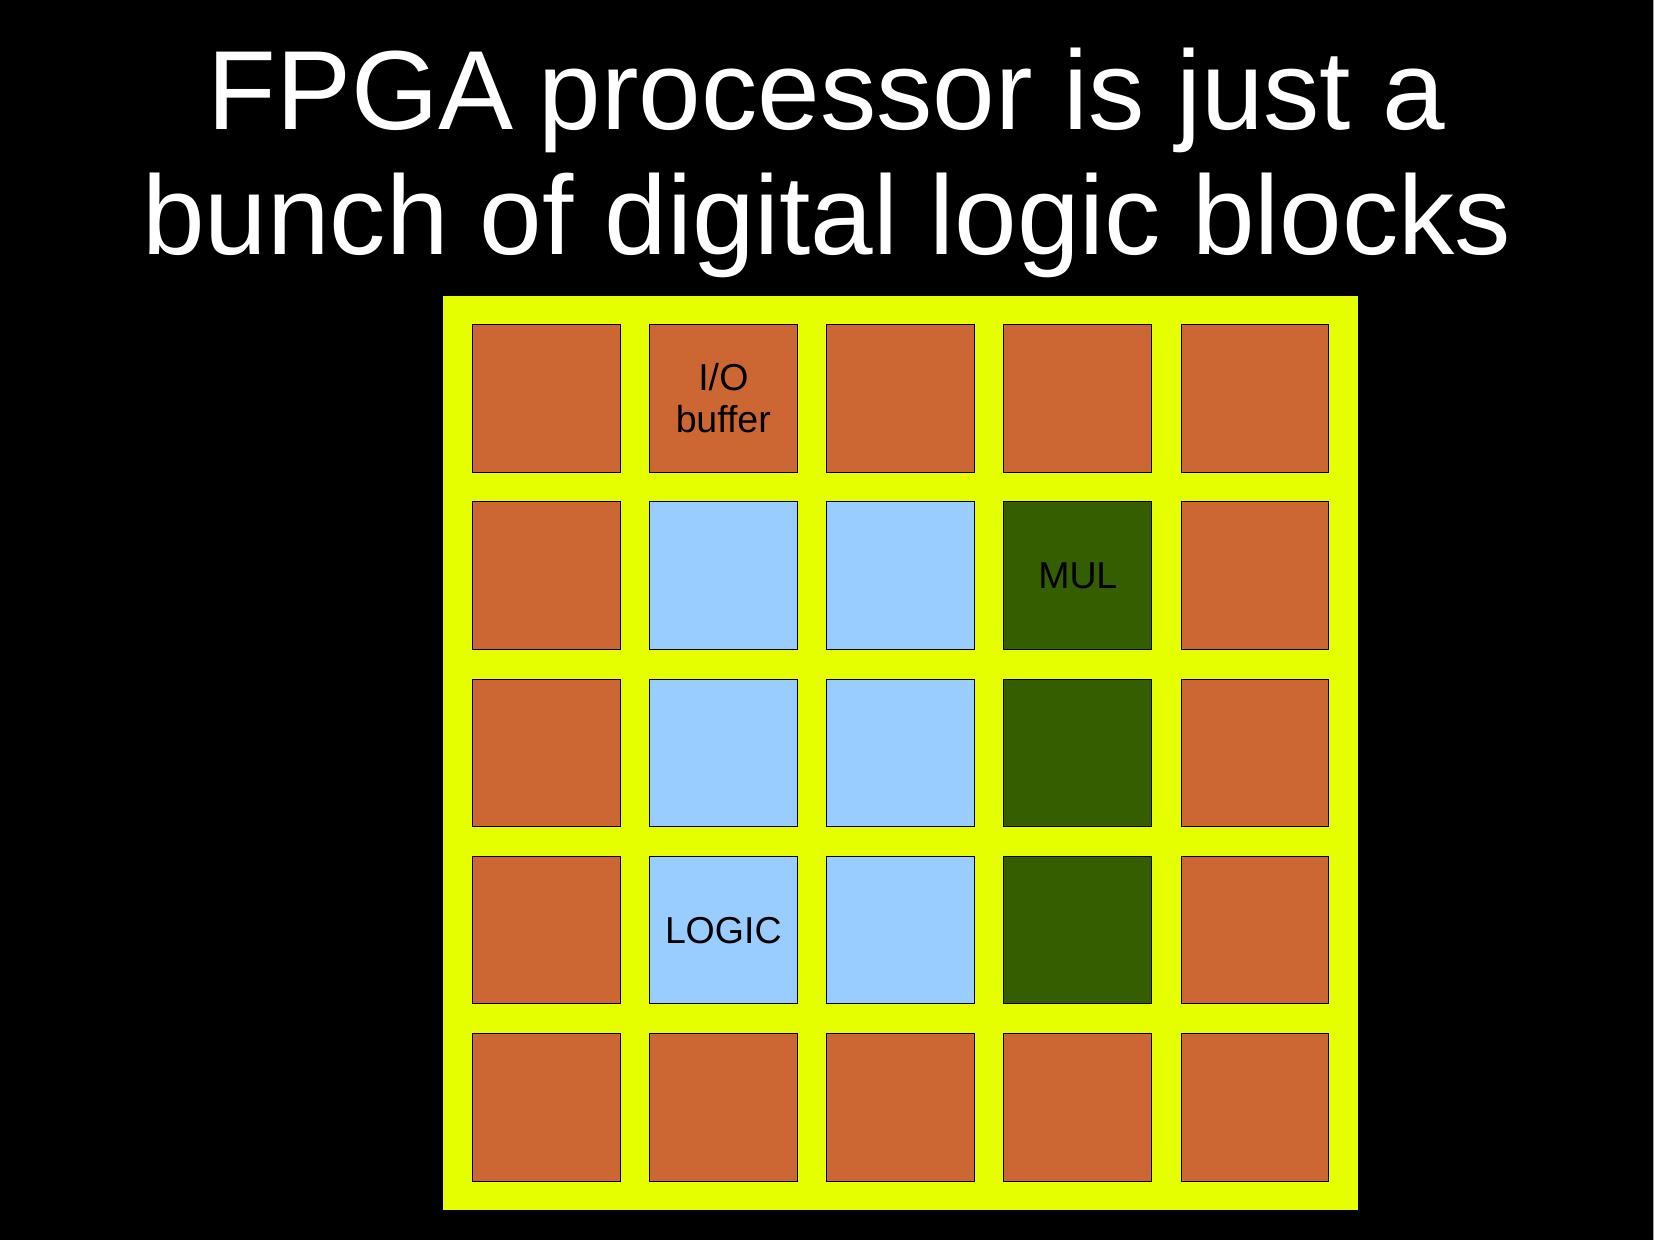

# FPGA processor is just a bunch of digital logic blocks
I/O
buffer
MUL
LOGIC